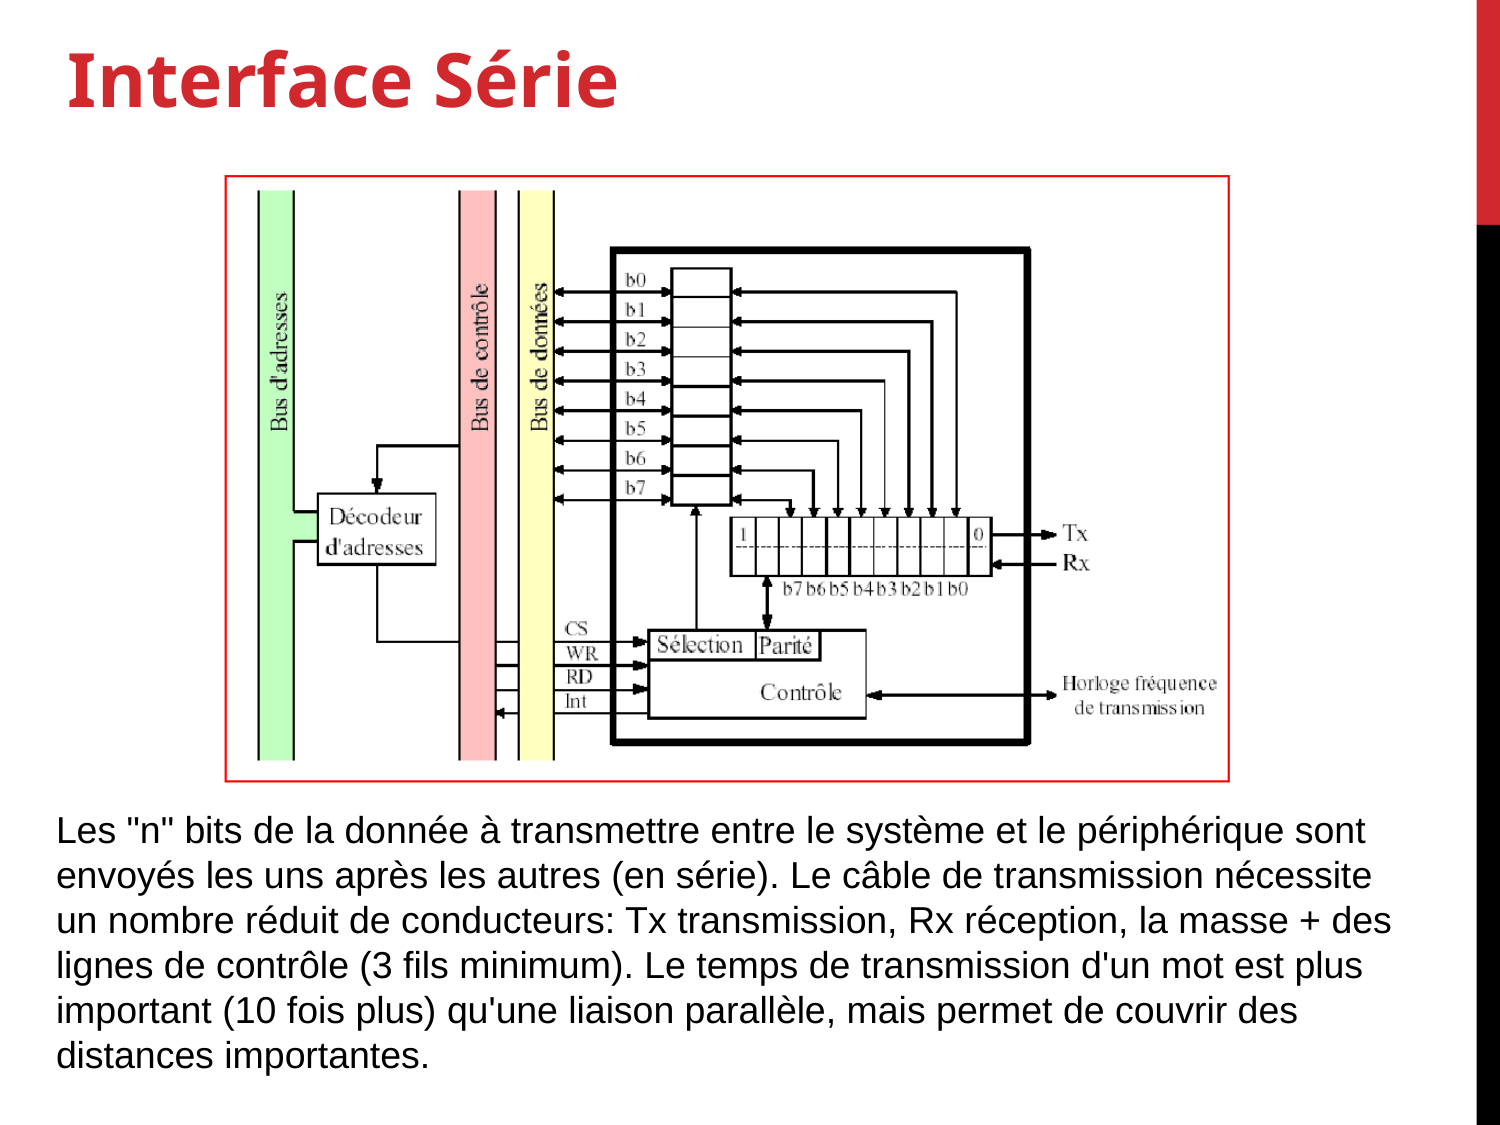

# Interface Série
Les "n" bits de la donnée à transmettre entre le système et le périphérique sont envoyés les uns après les autres (en série). Le câble de transmission nécessite un nombre réduit de conducteurs: Tx transmission, Rx réception, la masse + des lignes de contrôle (3 fils minimum). Le temps de transmission d'un mot est plus important (10 fois plus) qu'une liaison parallèle, mais permet de couvrir des distances importantes.